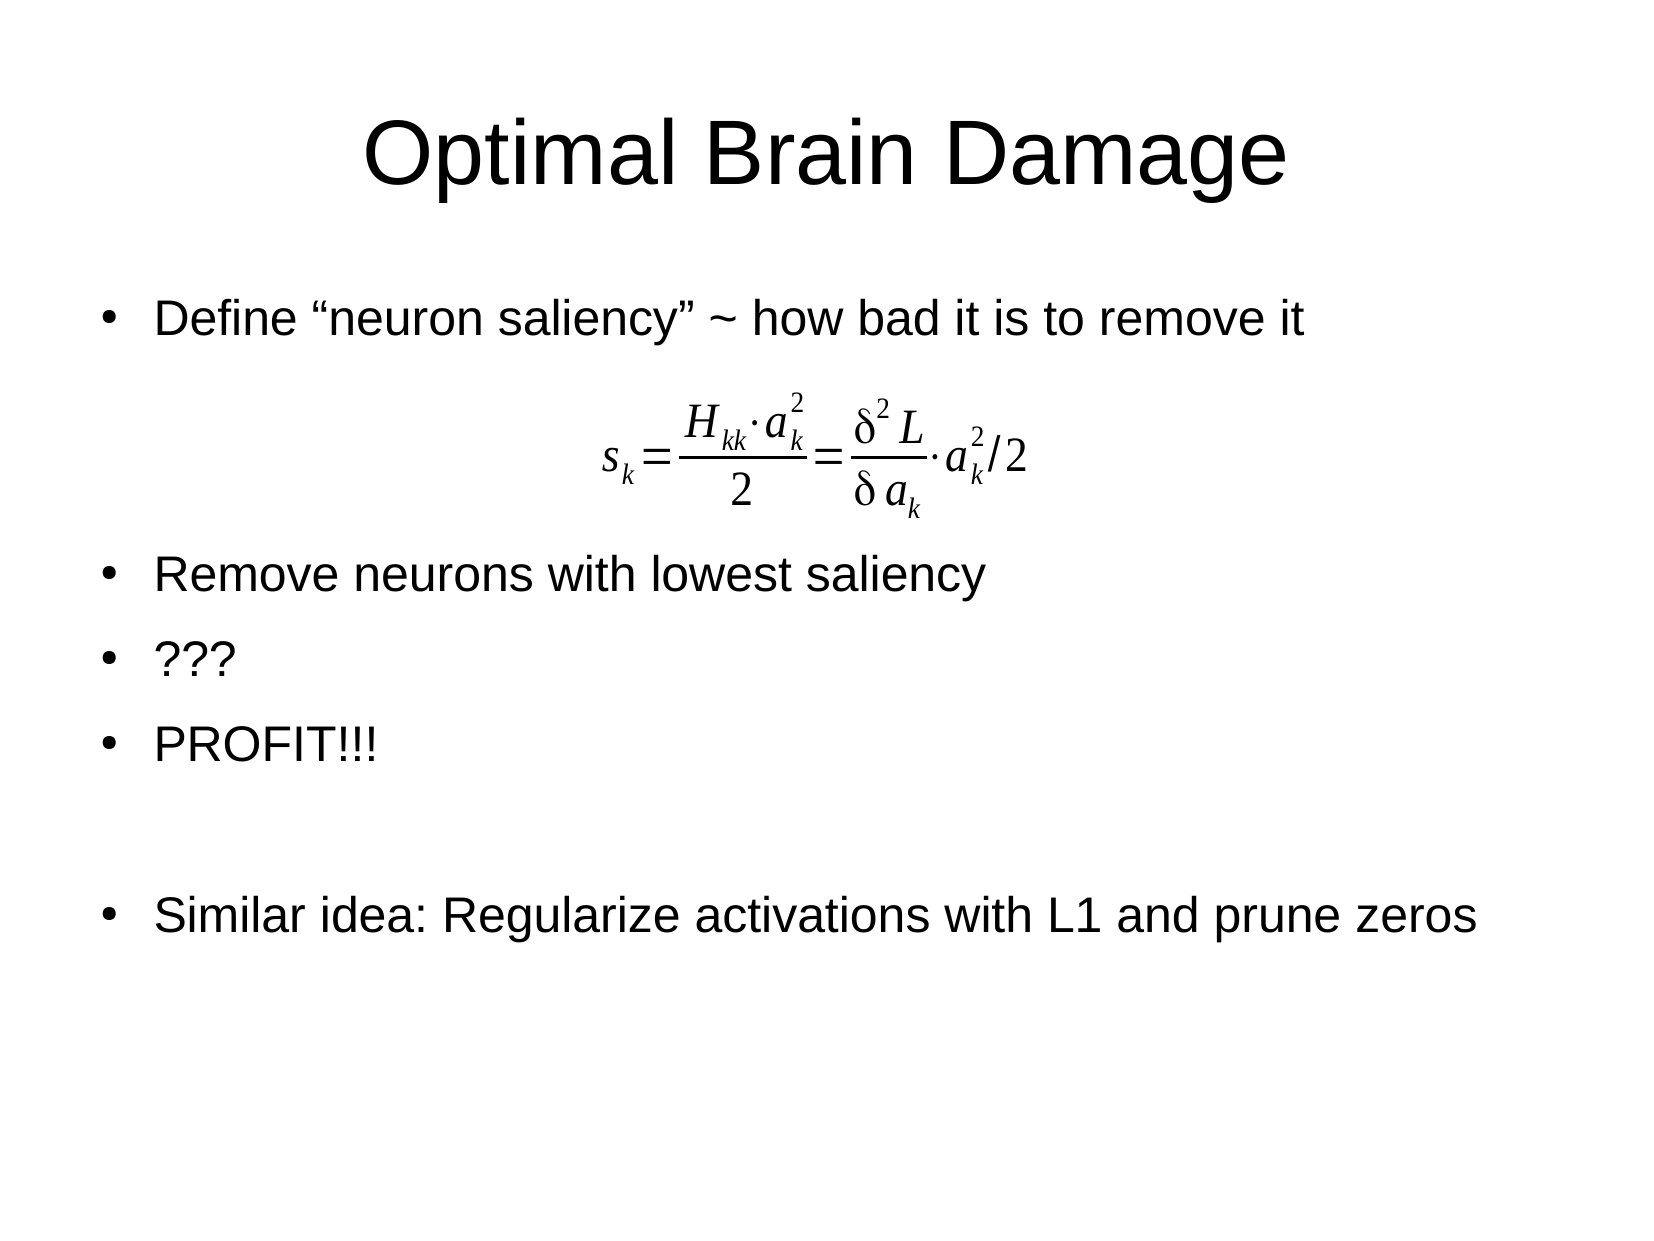

# Optimal Brain Damage
Define “neuron saliency” ~ how bad it is to remove it
Remove neurons with lowest saliency
???
PROFIT!!!
Similar idea: Regularize activations with L1 and prune zeros